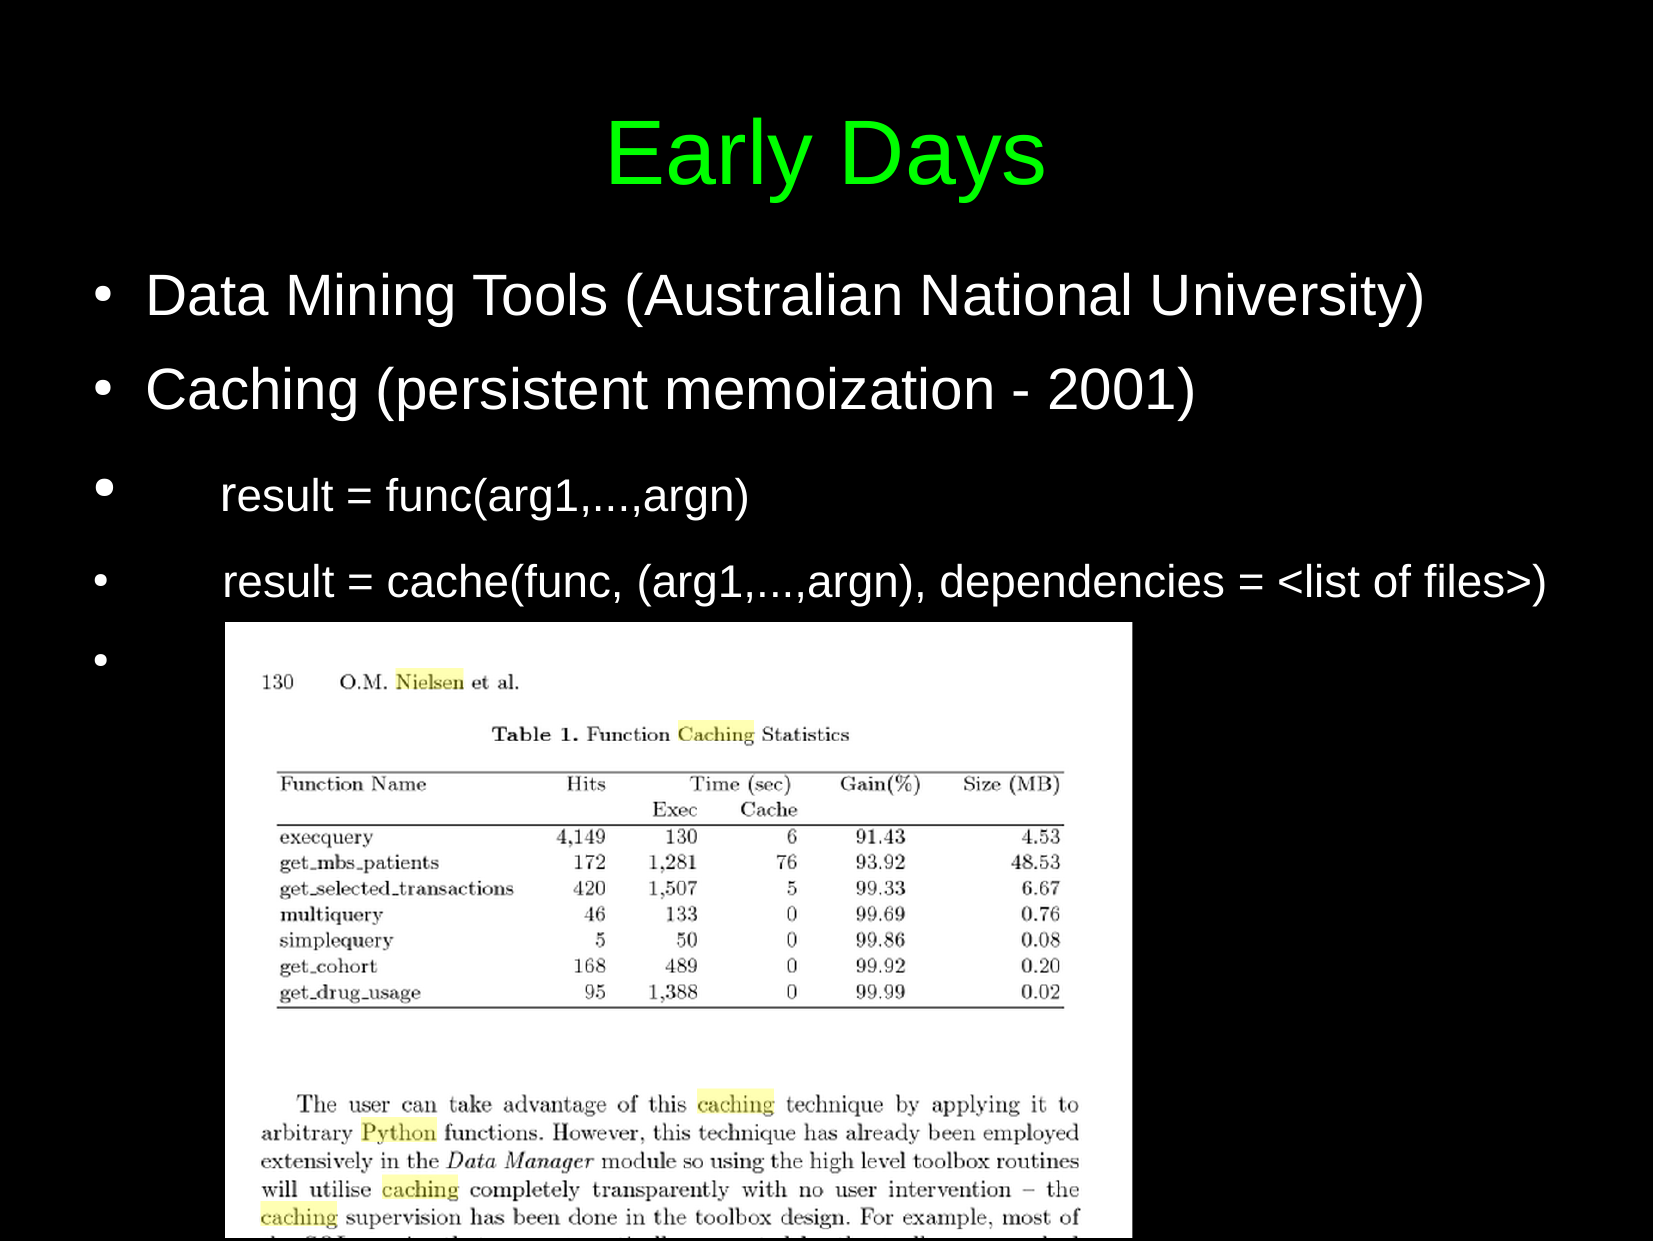

# Early Days
Data Mining Tools (Australian National University)
Caching (persistent memoization - 2001)
 result = func(arg1,...,argn)
 result = cache(func, (arg1,...,argn), dependencies = <list of files>)